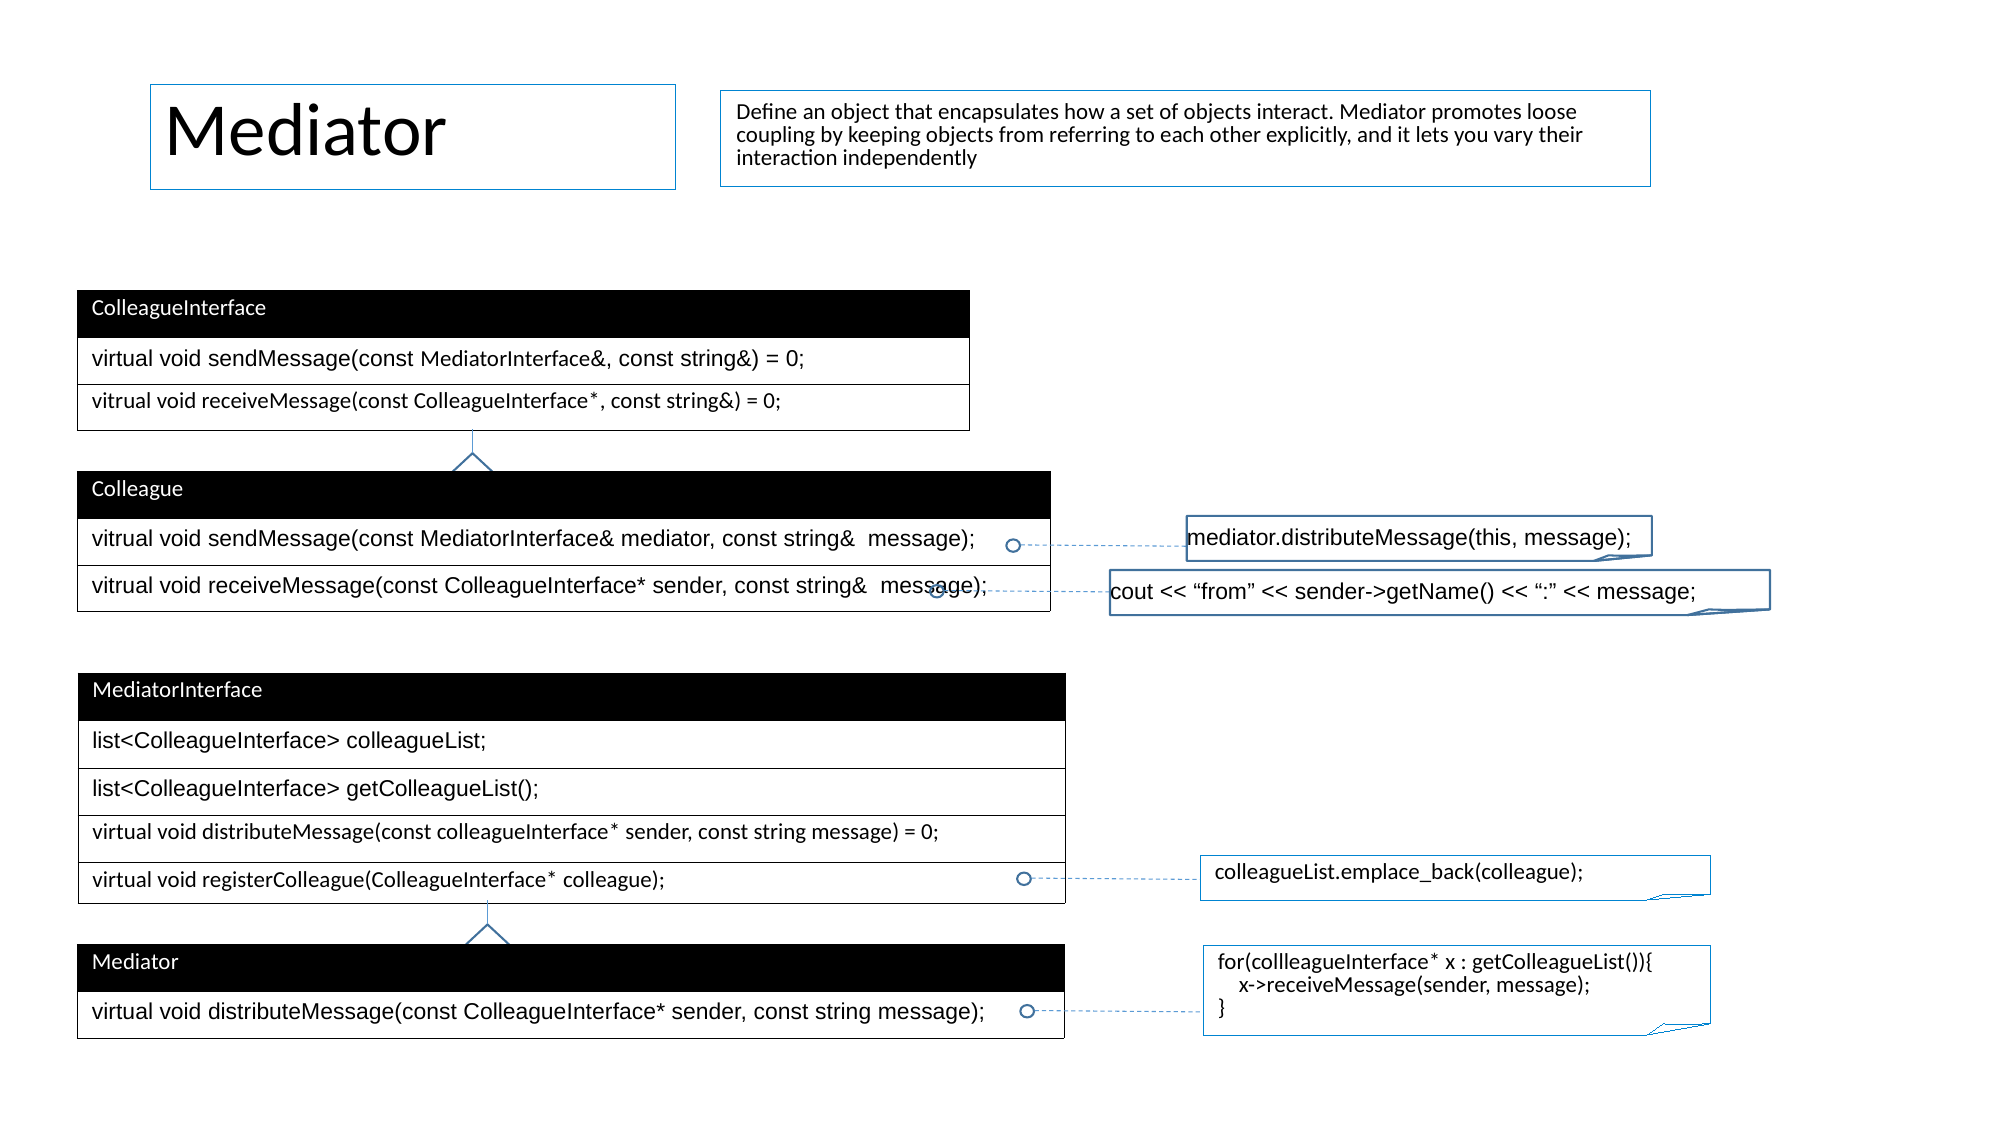

Mediator
Define an object that encapsulates how a set of objects interact. Mediator promotes loose coupling by keeping objects from referring to each other explicitly, and it lets you vary their interaction independently
| ColleagueInterface |
| --- |
| virtual void sendMessage(const MediatorInterface&, const string&) = 0; |
| vitrual void receiveMessage(const ColleagueInterface\*, const string&) = 0; |
| Colleague |
| --- |
| vitrual void sendMessage(const MediatorInterface& mediator, const string& message); |
| vitrual void receiveMessage(const ColleagueInterface\* sender, const string& message); |
mediator.distributeMessage(this, message);
cout << “from” << sender->getName() << “:” << message;
| MediatorInterface |
| --- |
| list<ColleagueInterface> colleagueList; |
| list<ColleagueInterface> getColleagueList(); |
| virtual void distributeMessage(const colleagueInterface\* sender, const string message) = 0; |
| virtual void registerColleague(ColleagueInterface\* colleague); |
colleagueList.emplace_back(colleague);
| Mediator |
| --- |
| virtual void distributeMessage(const ColleagueInterface\* sender, const string message); |
for(collleagueInterface* x : getColleagueList()){
 x->receiveMessage(sender, message);
}